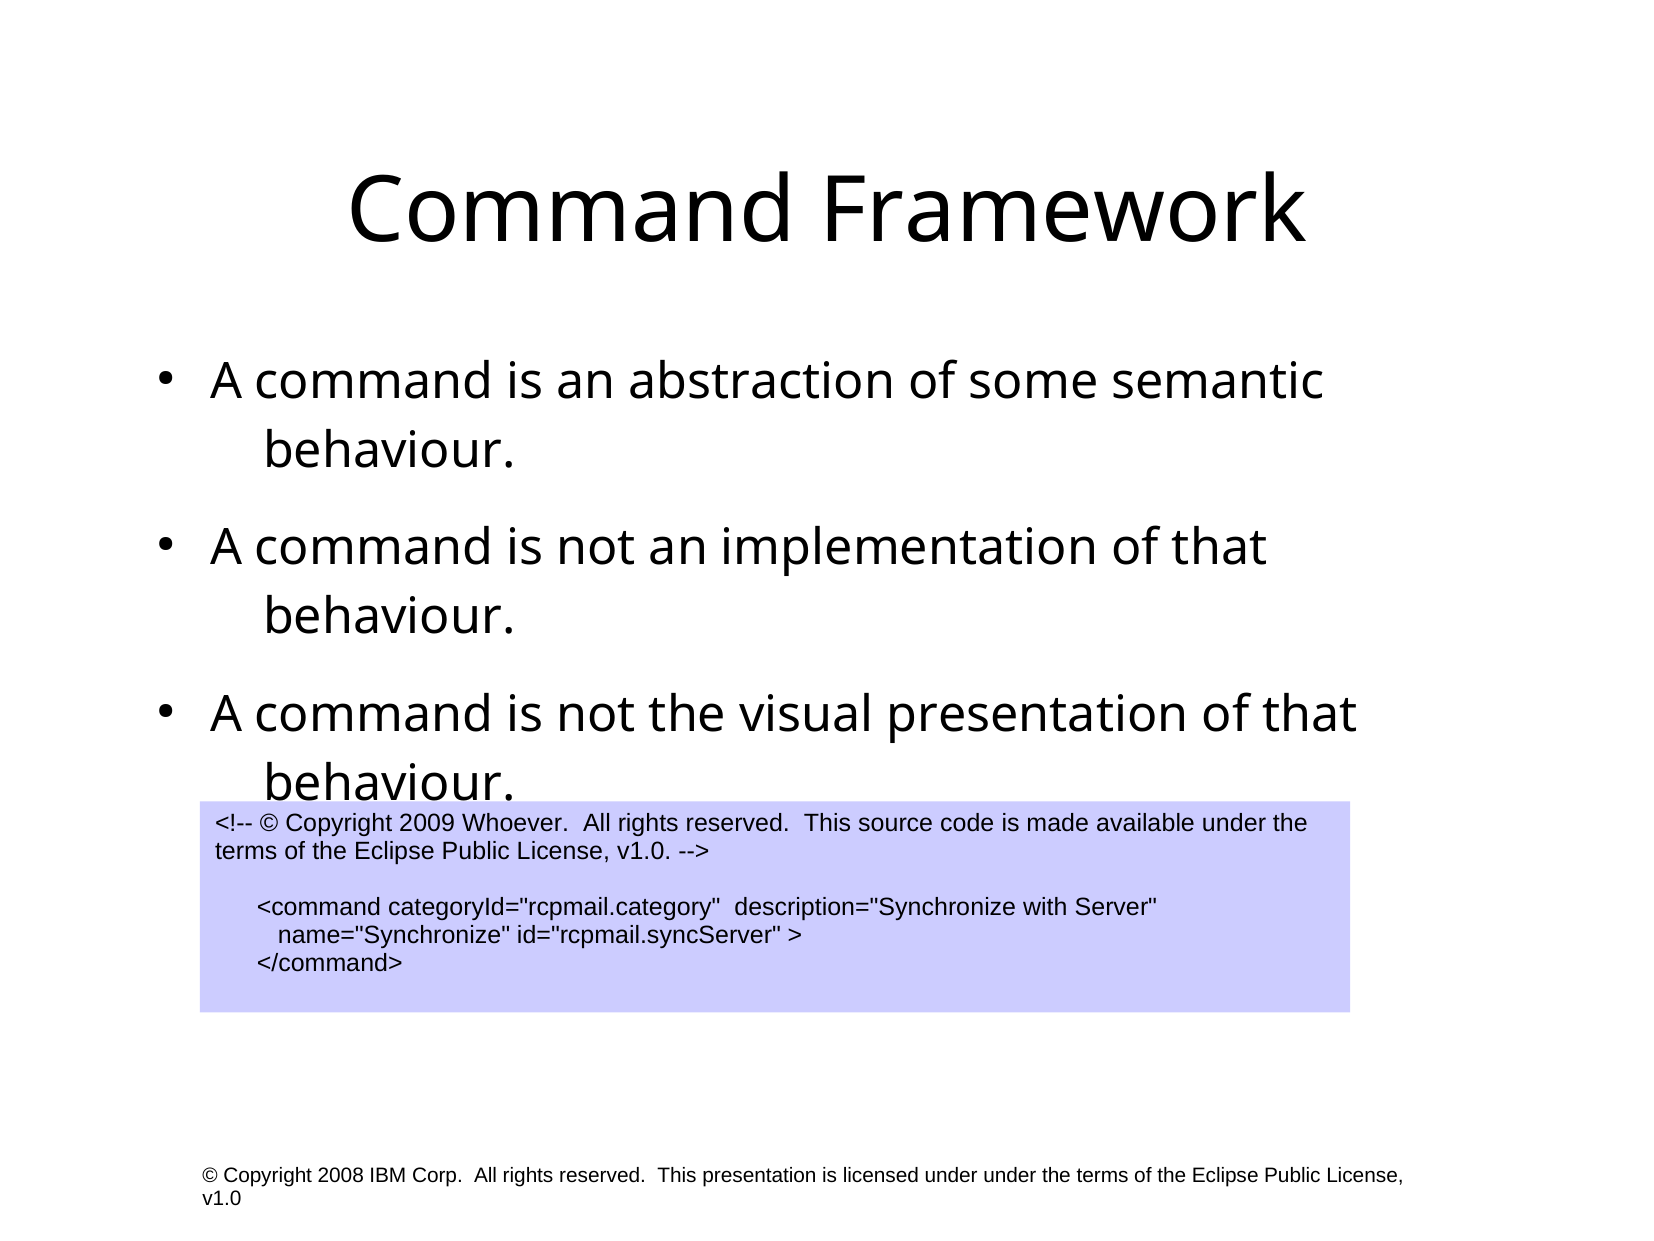

# Command Framework
A command is an abstraction of some semantic behaviour.
A command is not an implementation of that behaviour.
A command is not the visual presentation of that behaviour.
<!-- © Copyright 2009 Whoever. All rights reserved. This source code is made available under the terms of the Eclipse Public License, v1.0. -->
 <command categoryId="rcpmail.category" description="Synchronize with Server"
 name="Synchronize" id="rcpmail.syncServer" >
 </command>